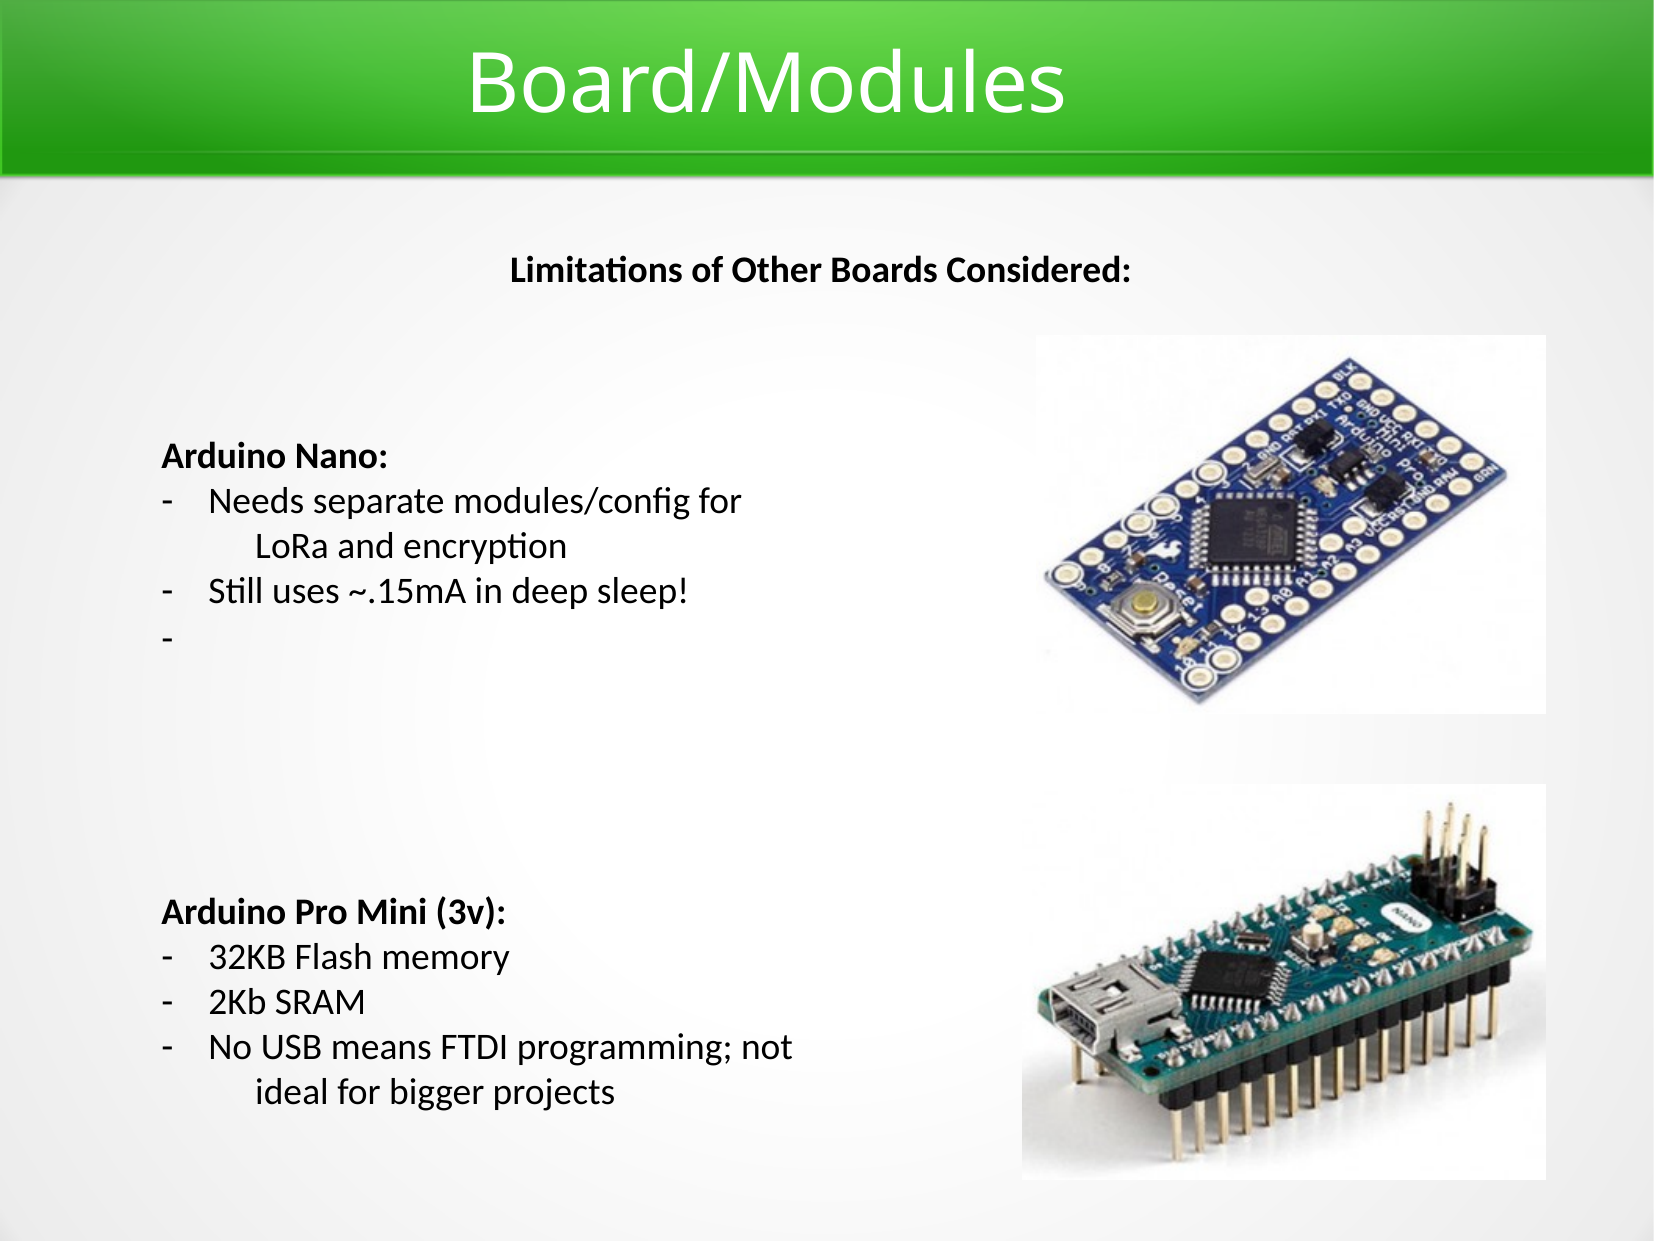

Board/Modules
Limitations of Other Boards Considered:
Arduino Nano:
Needs separate modules/config for LoRa and encryption
Still uses ~.15mA in deep sleep!
Arduino Pro Mini (3v):
32KB Flash memory
2Kb SRAM
No USB means FTDI programming; not ideal for bigger projects